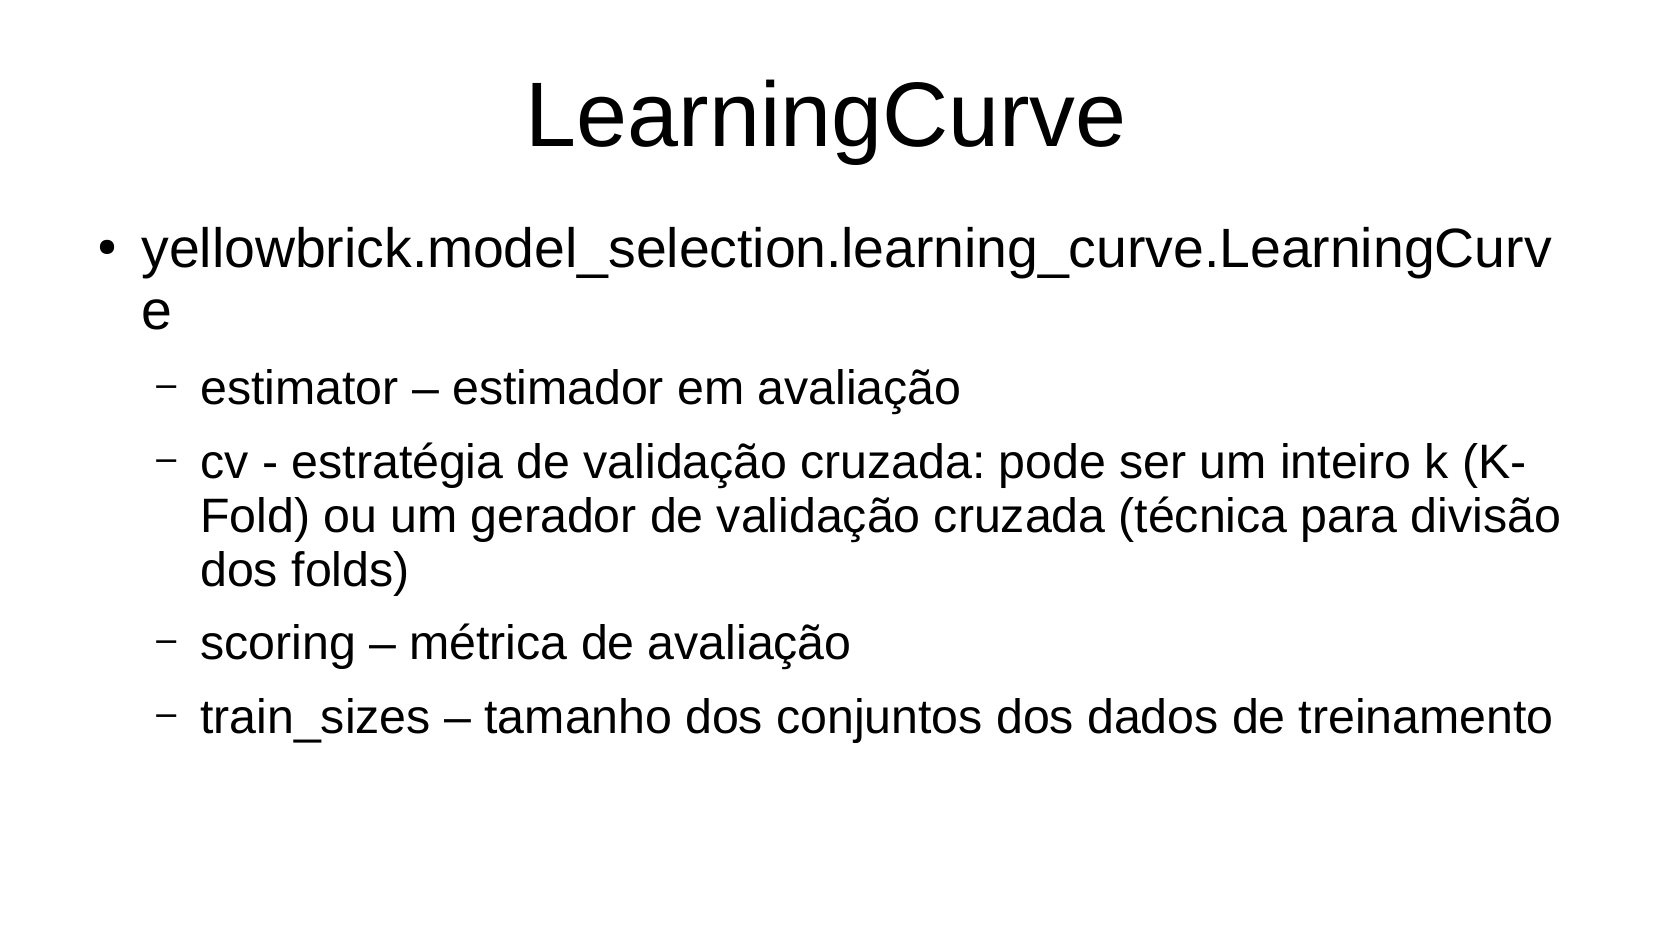

# LearningCurve
yellowbrick.model_selection.learning_curve.LearningCurve
estimator – estimador em avaliação
cv - estratégia de validação cruzada: pode ser um inteiro k (K-Fold) ou um gerador de validação cruzada (técnica para divisão dos folds)
scoring – métrica de avaliação
train_sizes – tamanho dos conjuntos dos dados de treinamento